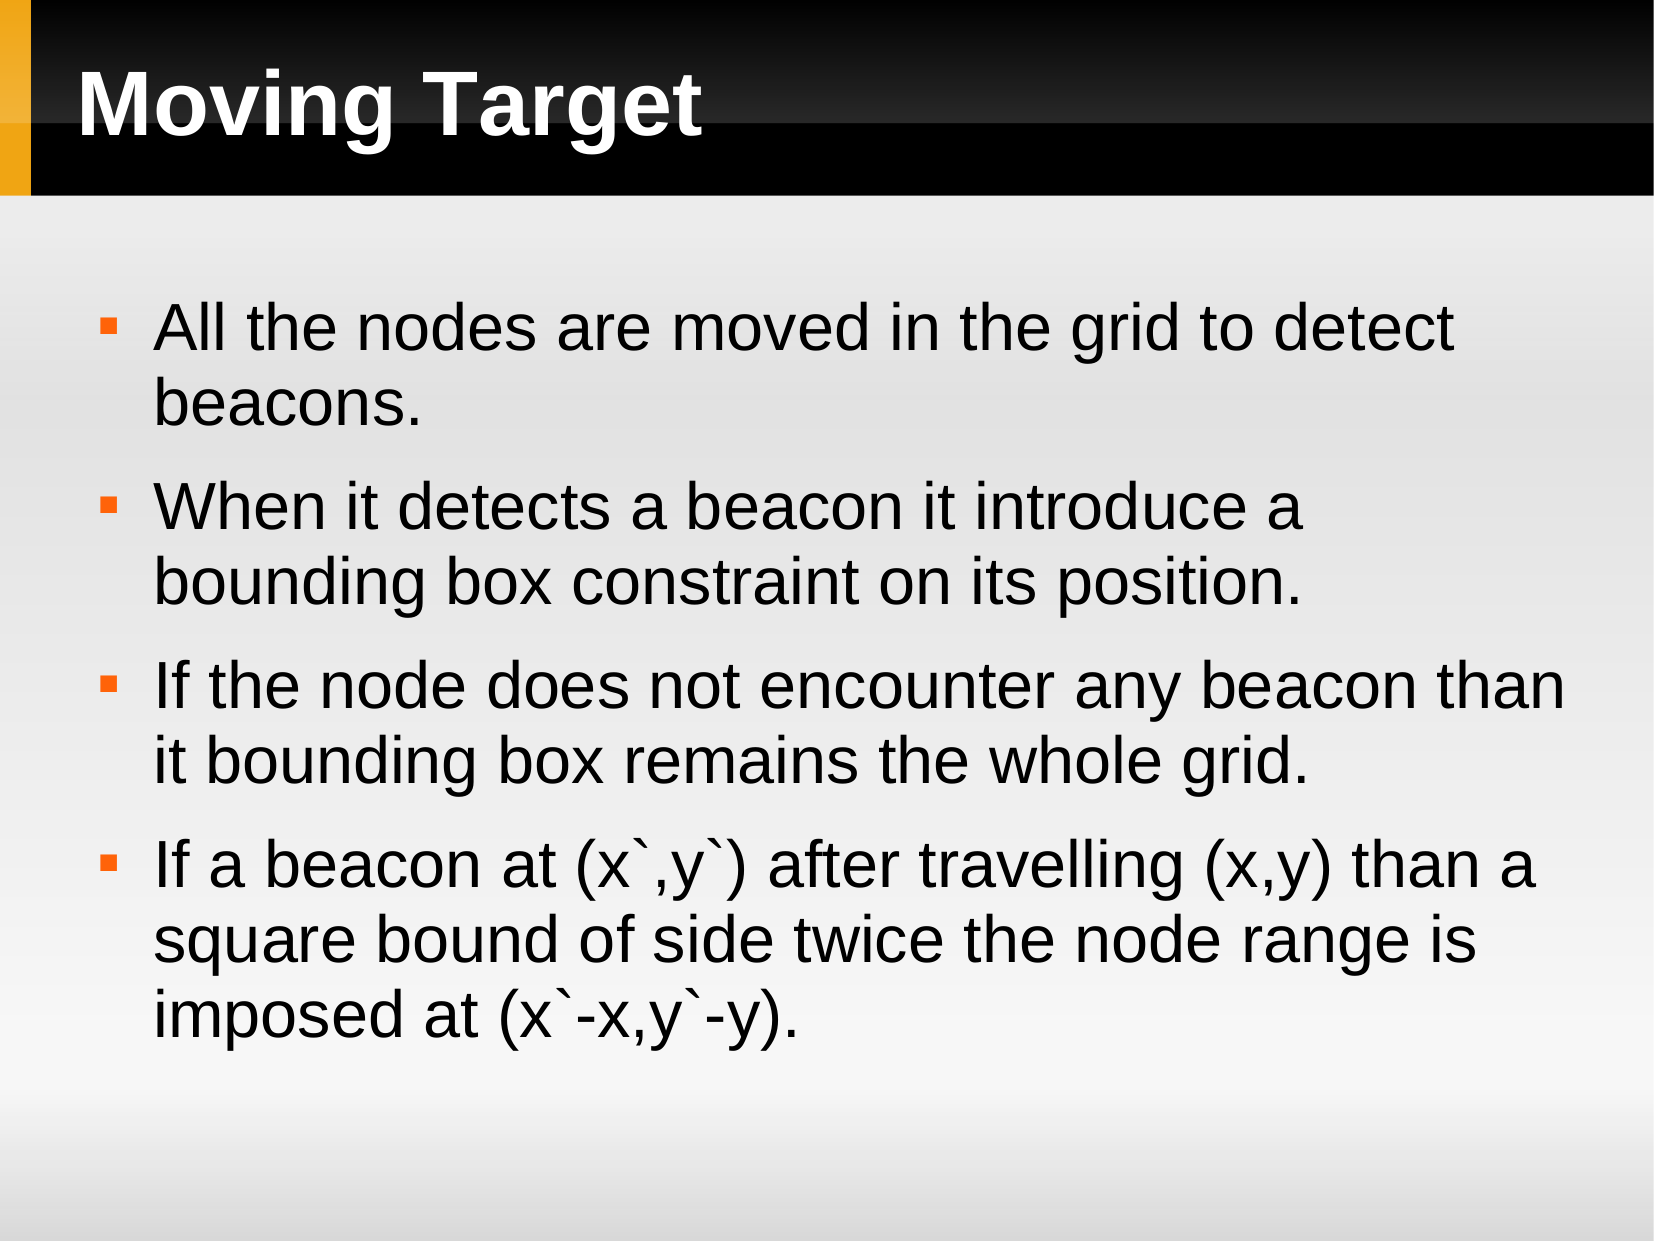

# Moving Target
All the nodes are moved in the grid to detect beacons.
When it detects a beacon it introduce a bounding box constraint on its position.
If the node does not encounter any beacon than it bounding box remains the whole grid.
If a beacon at (x`,y`) after travelling (x,y) than a square bound of side twice the node range is imposed at (x`-x,y`-y).